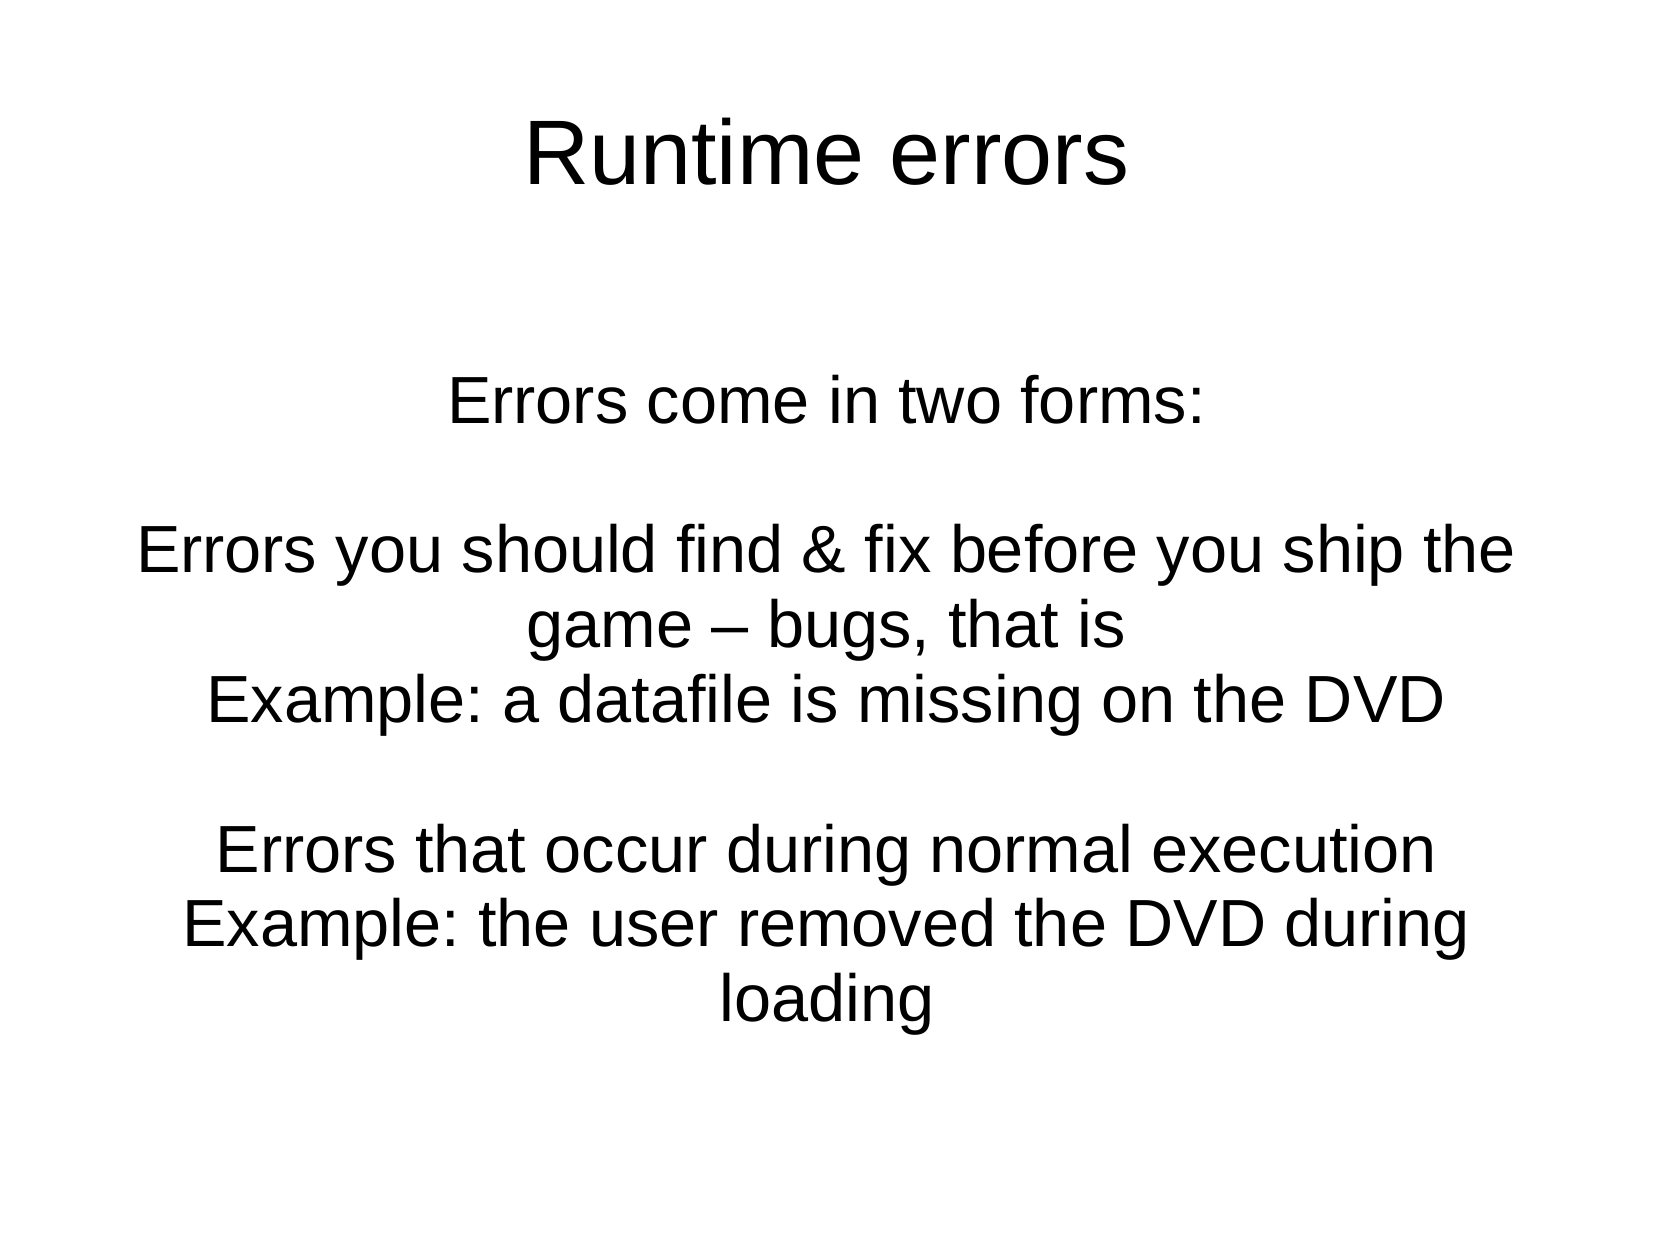

# Runtime errors
Errors come in two forms:
Errors you should find & fix before you ship the game – bugs, that is
Example: a datafile is missing on the DVD
Errors that occur during normal execution
Example: the user removed the DVD during loading